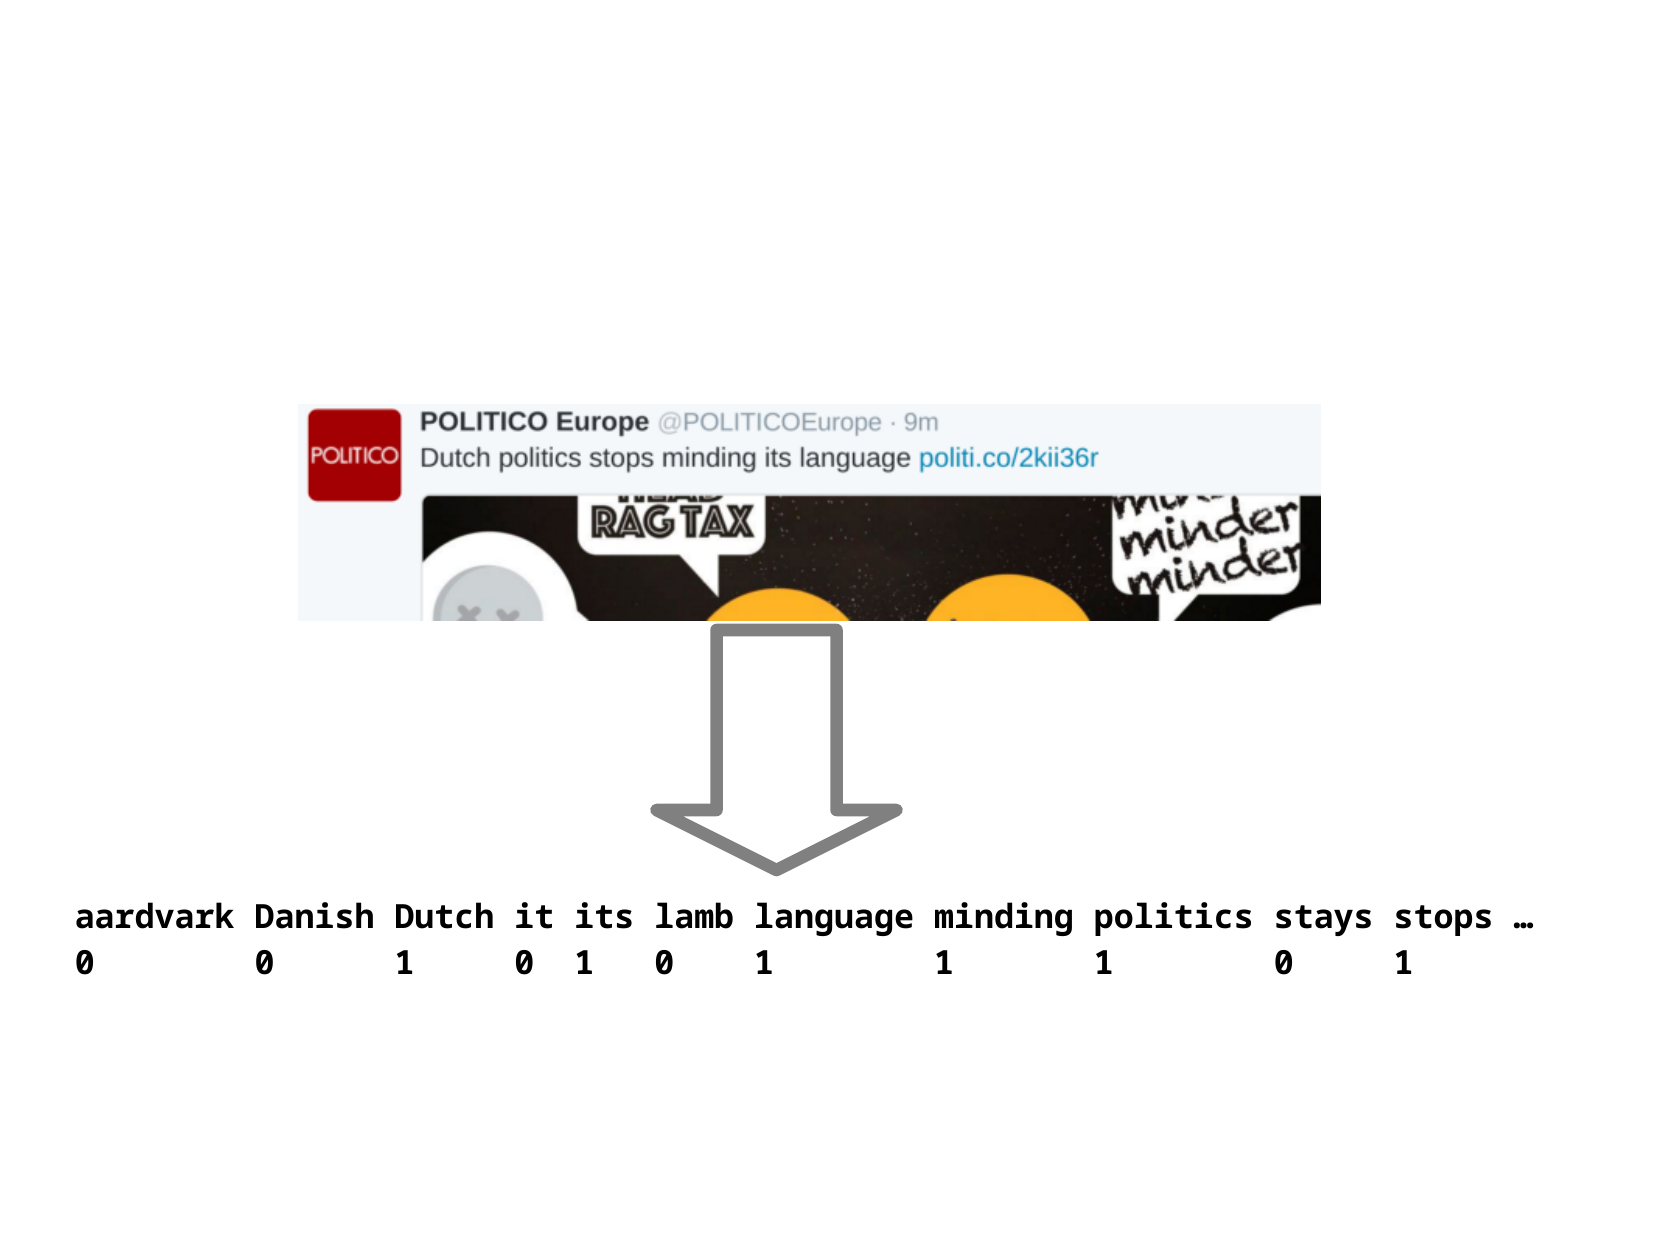

aardvark Danish Dutch it its lamb language minding politics stays stops …
0 0 1 0 1 0 1 1 1 0 1